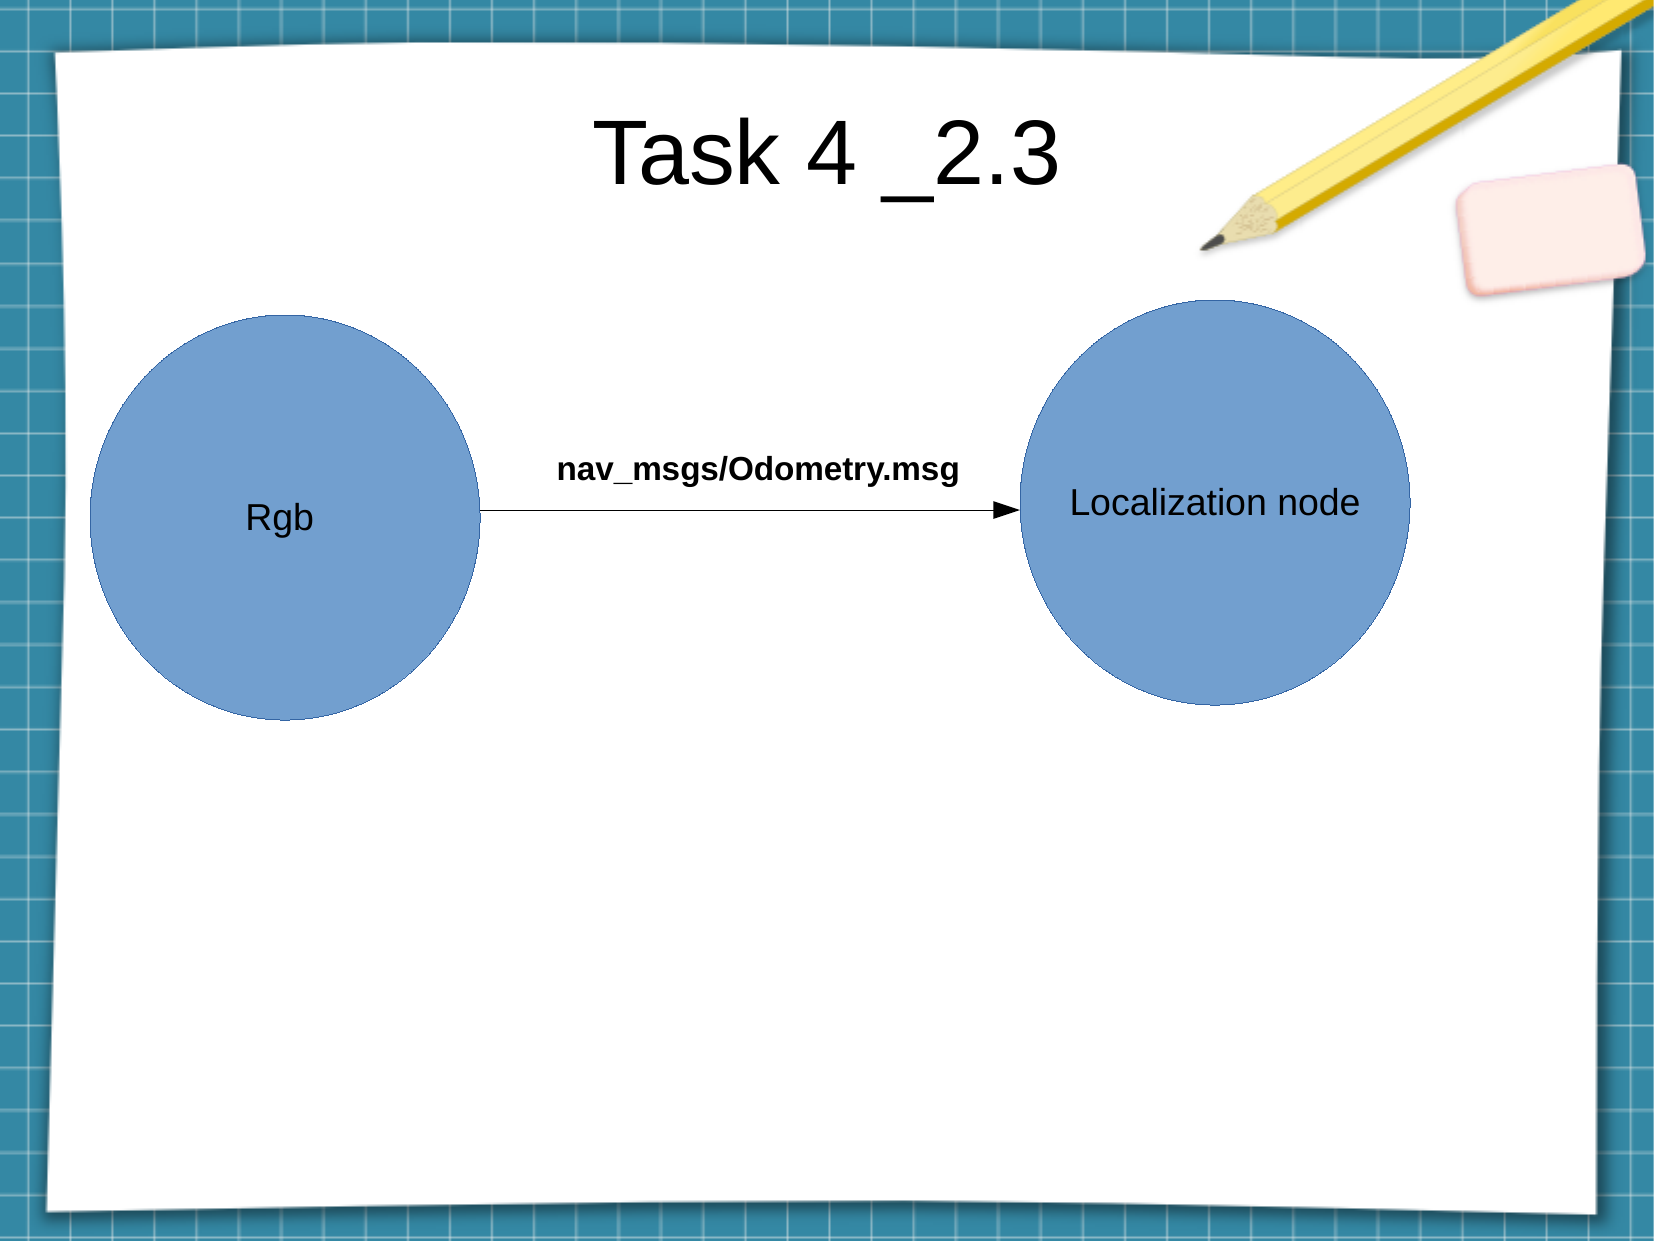

# Task 4 _2.3
Localization node
Rgb
nav_msgs/Odometry.msg